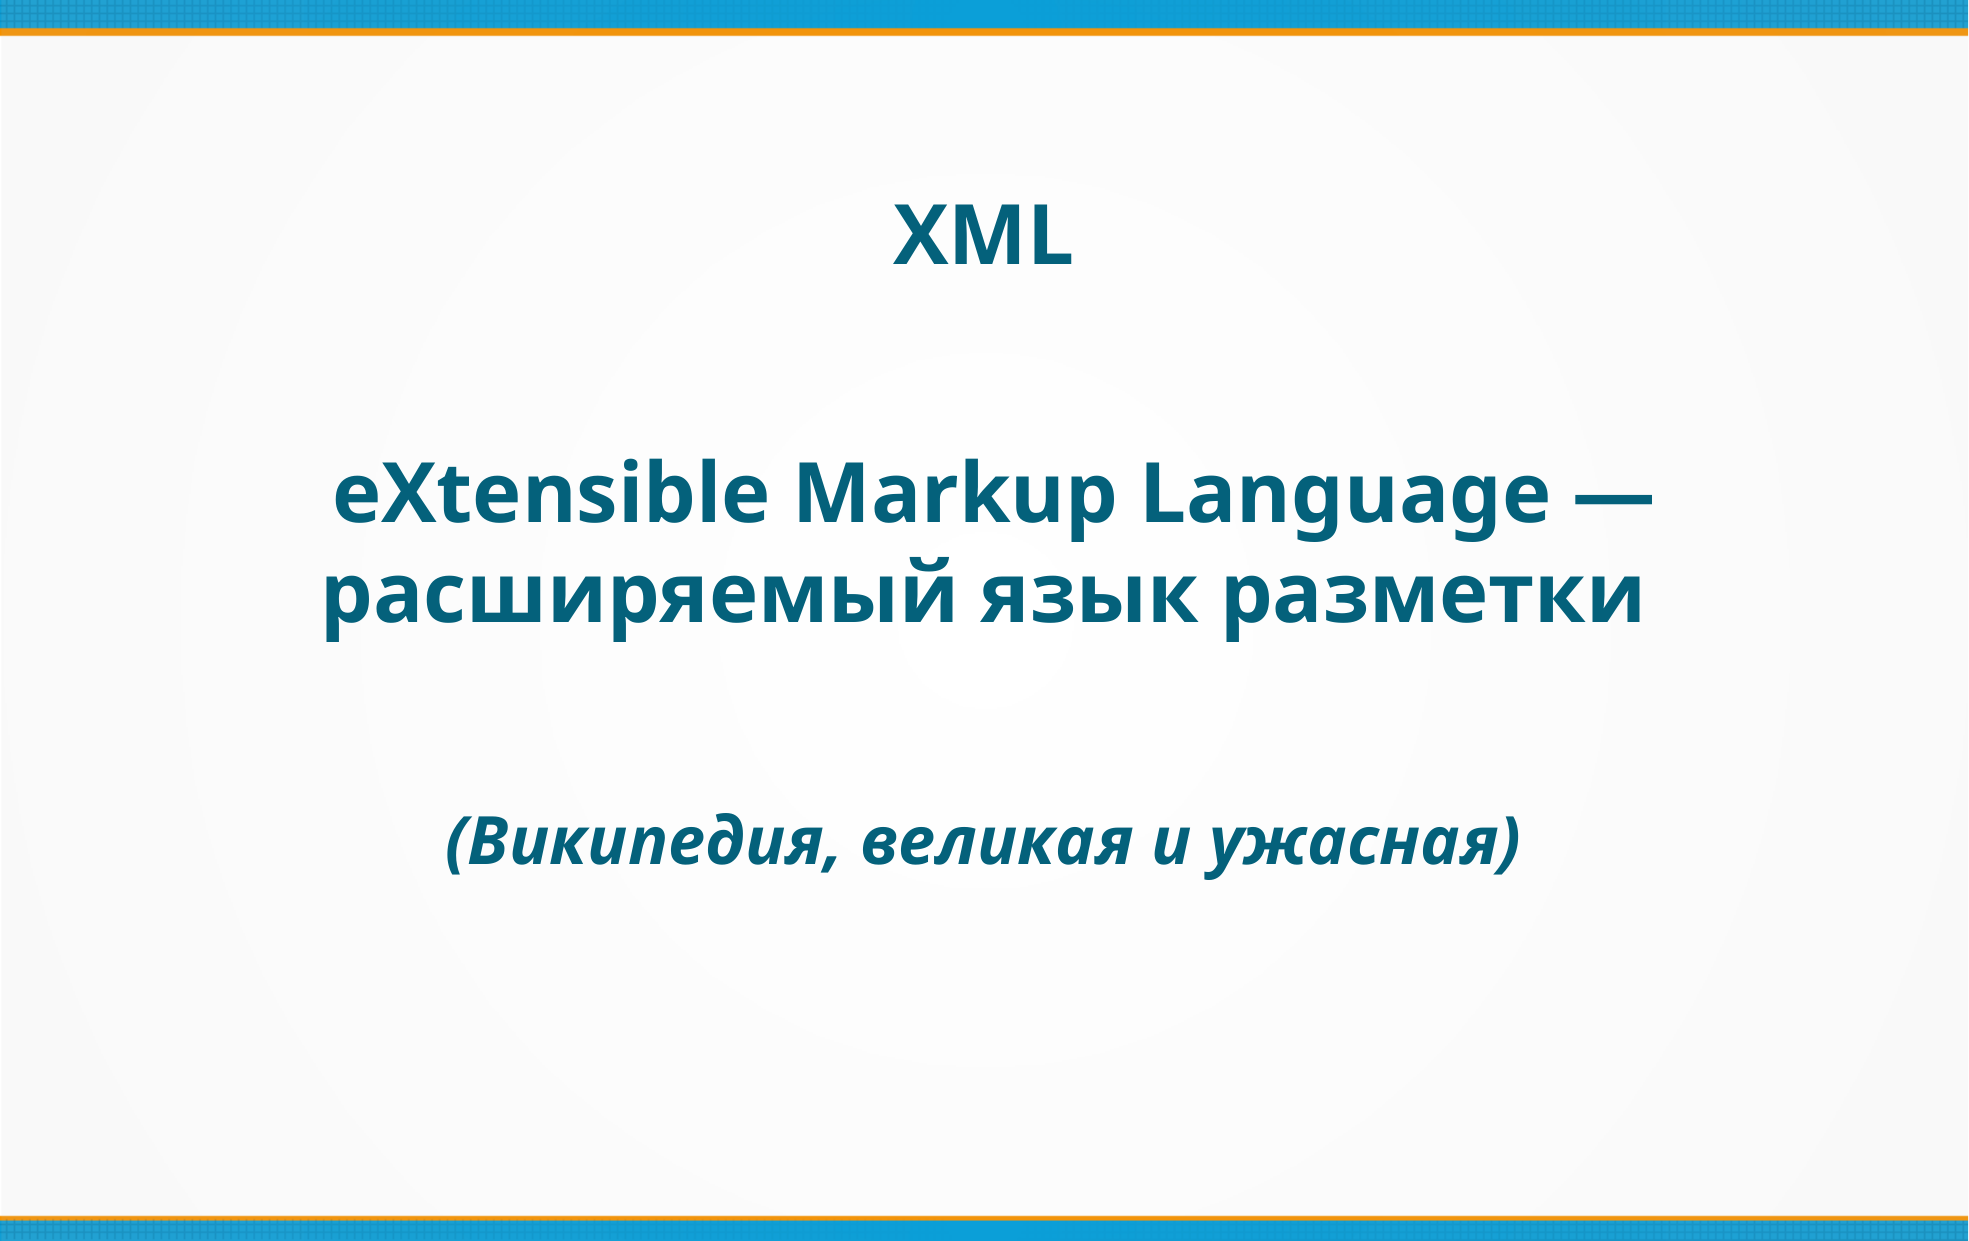

# XML
 eXtensible Markup Language — расширяемый язык разметки
(Википедия, великая и ужасная)